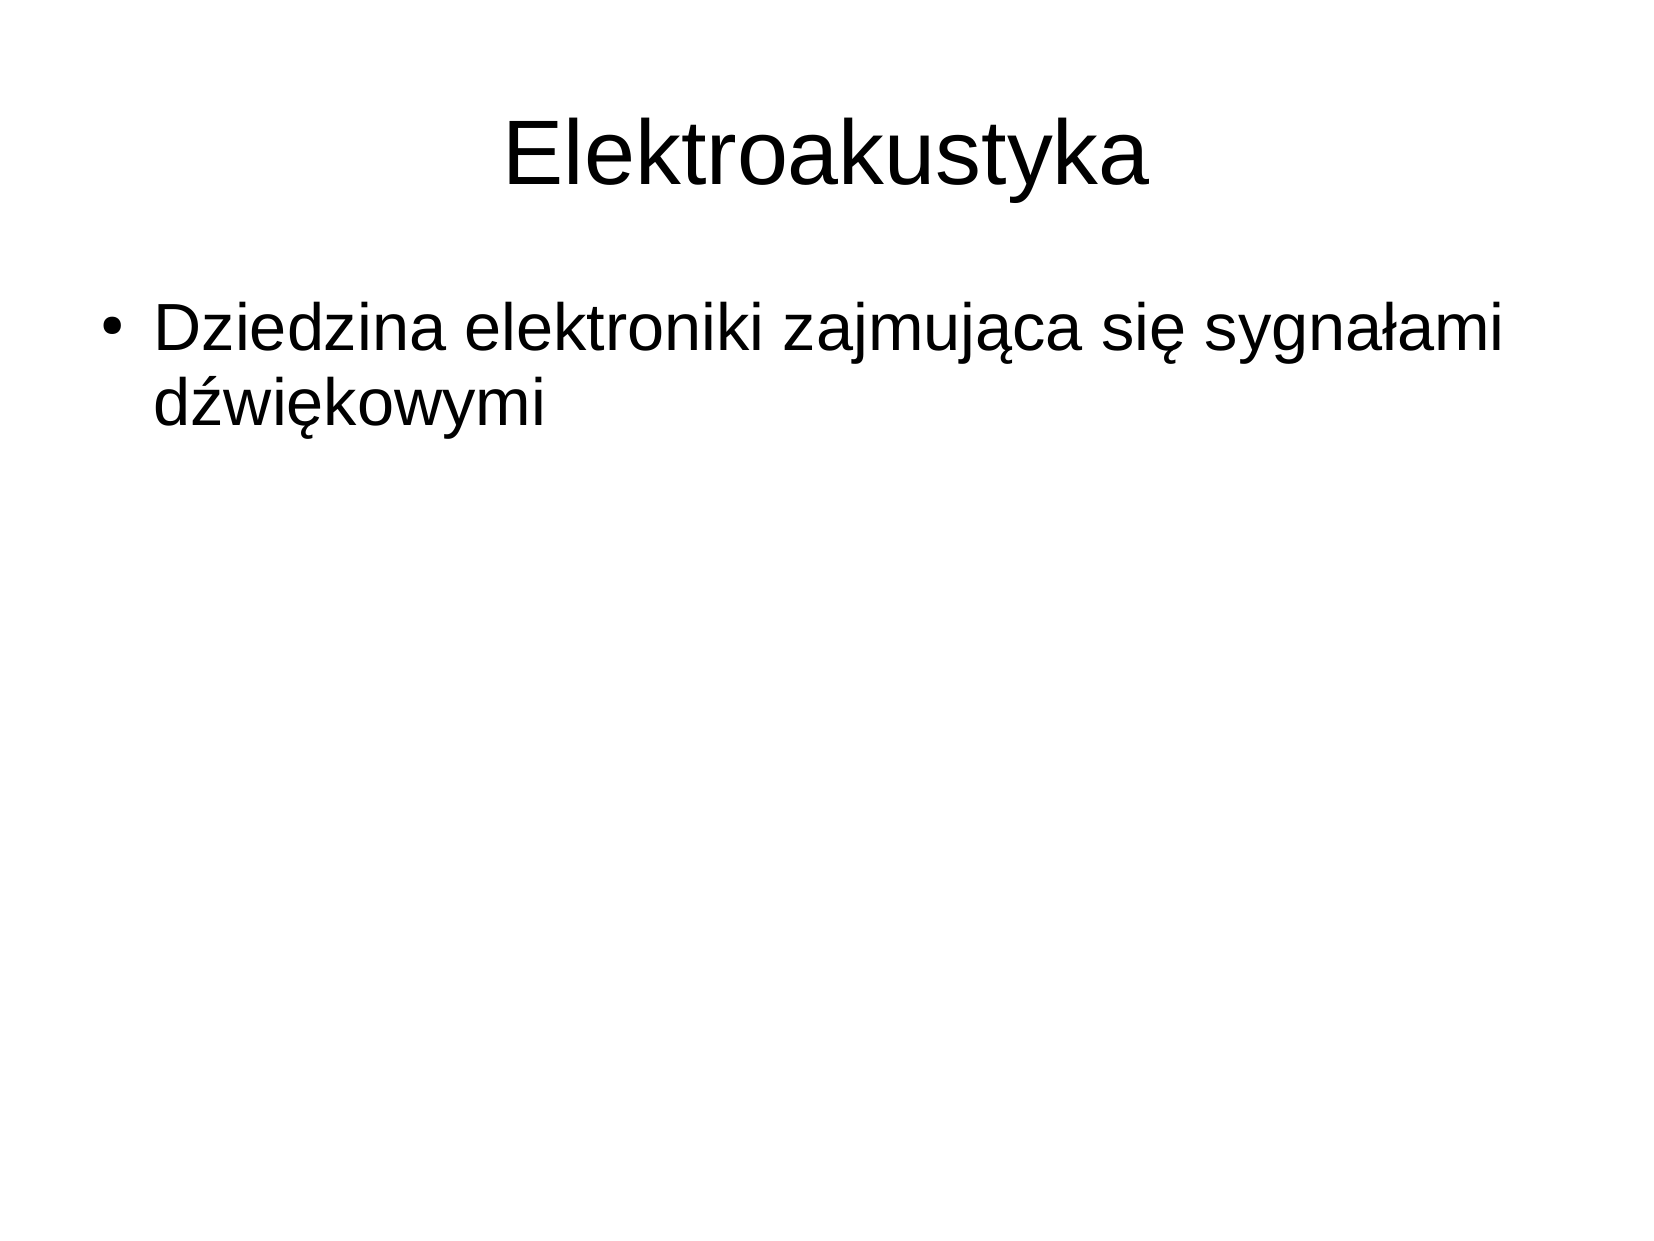

# Elektroakustyka
Dziedzina elektroniki zajmująca się sygnałami dźwiękowymi